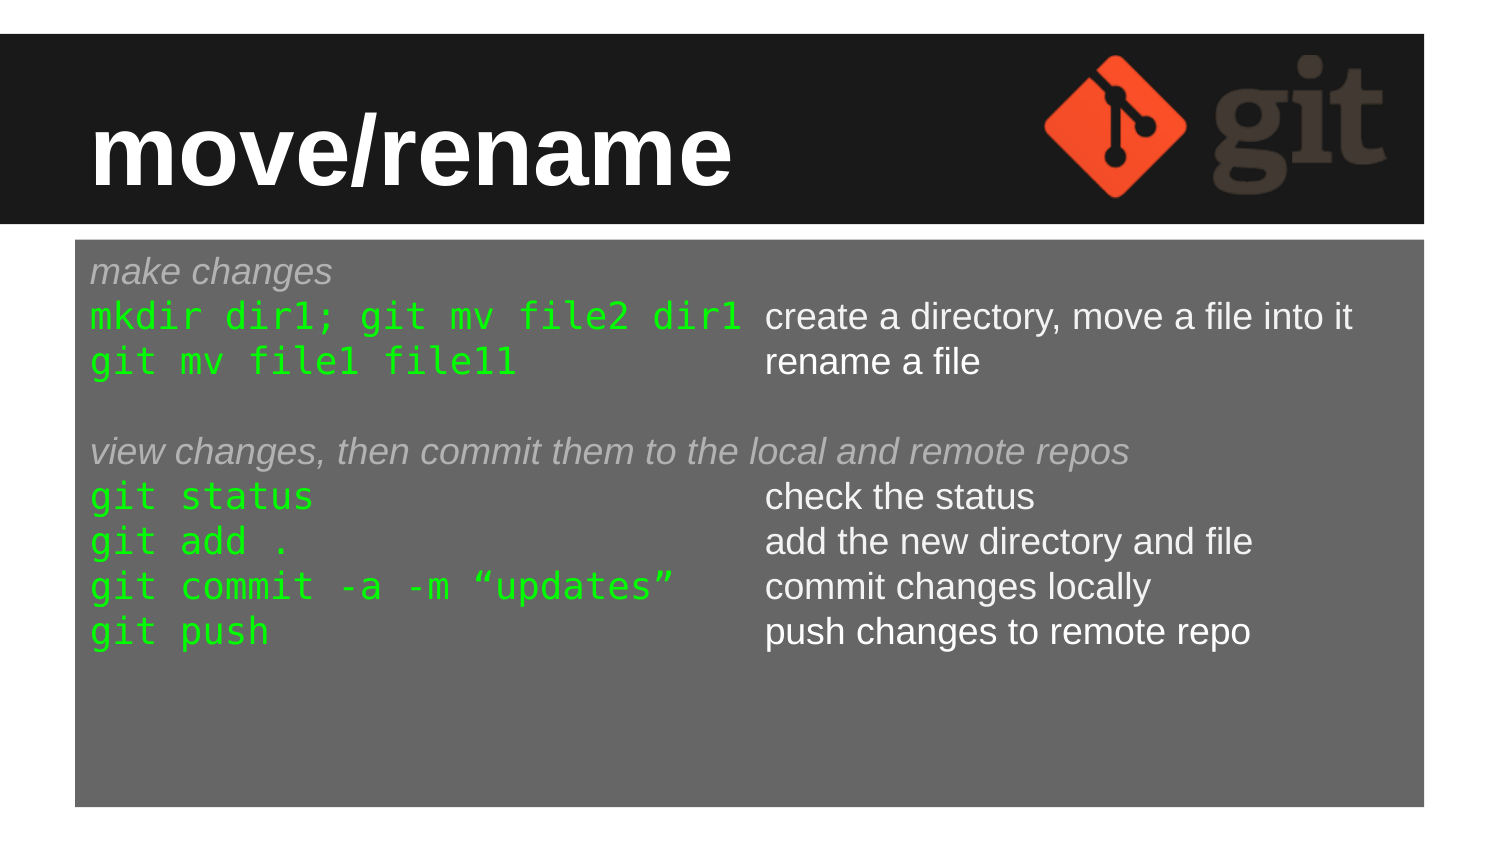

move/rename
make changes
mkdir dir1; git mv file2 dir1	create a directory, move a file into it
git mv file1 file11				rename a file
view changes, then commit them to the local and remote repos
git status						check the status
git add .							add the new directory and file
git commit -a -m “updates”		commit changes locally
git push							push changes to remote repo